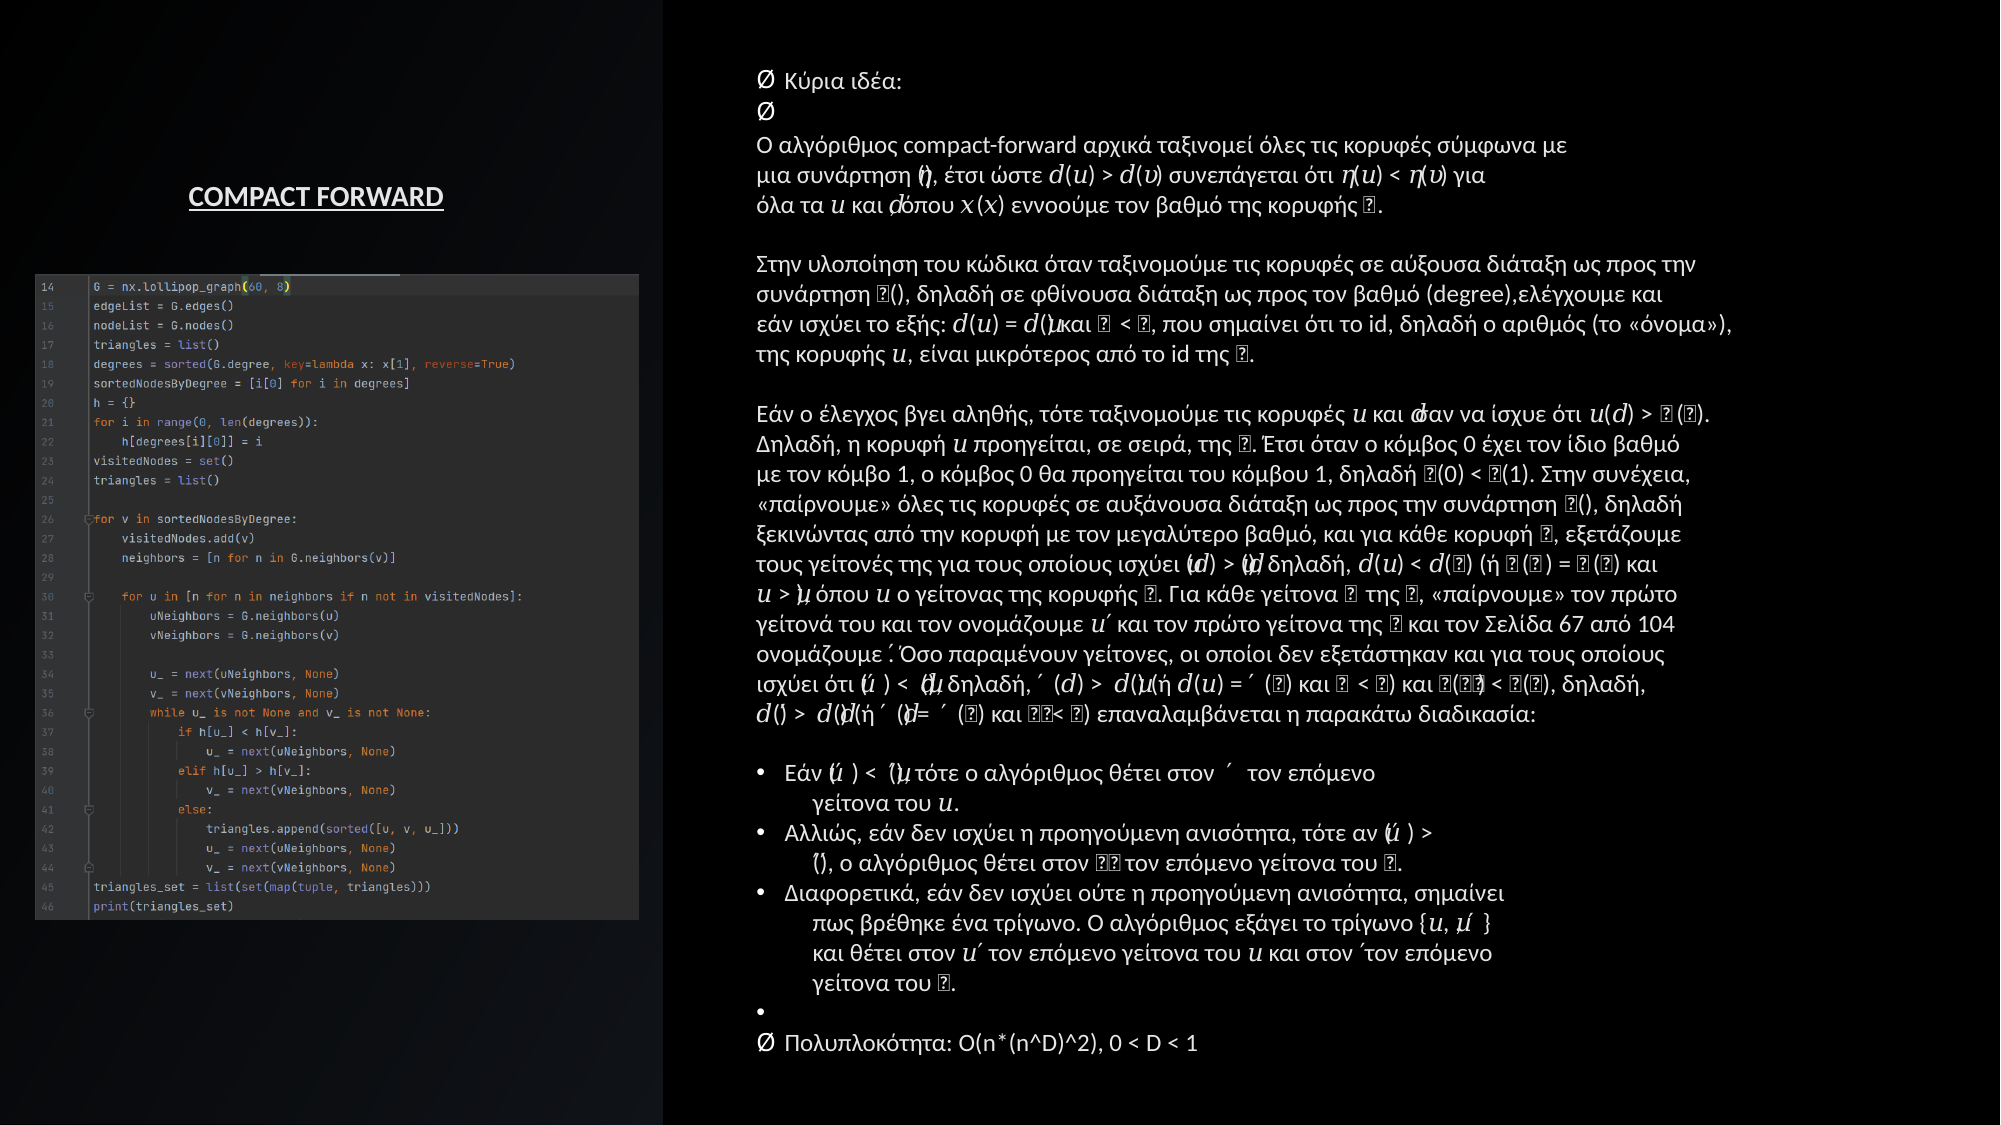

Κύρια ιδέα:
Ο αλγόριθμος compact-forward αρχικά ταξινομεί όλες τις κορυφές σύμφωνα με
μια συνάρτηση 𝜂(), έτσι ώστε 𝑑(𝑢) > 𝑑(𝜐) συνεπάγεται ότι 𝜂(𝑢) < 𝜂(𝜐) για
όλα τα 𝑢 και 𝜐, όπου 𝑑(𝑥) εννοούμε τον βαθμό της κορυφής 𝑥.
Στην υλοποίηση του κώδικα όταν ταξινομούμε τις κορυφές σε αύξουσα διάταξη ως προς την
συνάρτηση 𝜂(), δηλαδή σε φθίνουσα διάταξη ως προς τον βαθμό (degree),ελέγχουμε και
εάν ισχύει το εξής: 𝑑(𝑢) = 𝑑(𝜐) και 𝑢 < 𝜐, που σημαίνει ότι το id, δηλαδή ο αριθμός (το «όνομα»),
της κορυφής 𝑢, είναι μικρότερος από το id της 𝜐.
Εάν ο έλεγχος βγει αληθής, τότε ταξινομούμε τις κορυφές 𝑢 και 𝜐 σαν να ίσχυε ότι 𝑑(𝑢) > 𝑑(𝜐).
Δηλαδή, η κορυφή 𝑢 προηγείται, σε σειρά, της 𝜐. Έτσι όταν ο κόμβος 0 έχει τον ίδιο βαθμό
με τον κόμβο 1, ο κόμβος 0 θα προηγείται του κόμβου 1, δηλαδή 𝜂(0) < 𝜂(1). Στην συνέχεια,
«παίρνουμε» όλες τις κορυφές σε αυξάνουσα διάταξη ως προς την συνάρτηση 𝜂(), δηλαδή
ξεκινώντας από την κορυφή με τον μεγαλύτερο βαθμό, και για κάθε κορυφή 𝜐, εξετάζουμε
τους γείτονές της για τους οποίους ισχύει 𝜂(𝑢) > 𝜂(𝜐), δηλαδή, 𝑑(𝑢) < 𝑑(𝜐) (ή 𝑑(𝑢) = 𝑑(𝜐) και
𝑢 > 𝜐), όπου 𝑢 ο γείτονας της κορυφής 𝜐. Για κάθε γείτονα 𝑢 της 𝜐, «παίρνουμε» τον πρώτο
γείτονά του και τον ονομάζουμε 𝑢′ και τον πρώτο γείτονα της 𝜐 και τον Σελίδα 67 από 104
ονομάζουμε 𝜐′. Όσο παραμένουν γείτονες, οι οποίοι δεν εξετάστηκαν και για τους οποίους
ισχύει ότι 𝜂(𝑢′) < 𝜂(𝜐), δηλαδή, 𝑑(𝑢′) > 𝑑(𝜐) (ή 𝑑(𝑢) = 𝑑(𝜐) και 𝑢 < 𝜐) και 𝜂(𝜐′) < 𝜂(𝜐), δηλαδή,
𝑑(𝜐′) > 𝑑(𝜐) (ή 𝑑(𝜐′) = 𝑑(𝜐) και 𝜐′ < 𝜐) επαναλαμβάνεται η παρακάτω διαδικασία:
Εάν 𝜂(𝑢′) < 𝜂(𝜐′), τότε ο αλγόριθμος θέτει στον 𝑢′ τον επόμενο
γείτονα του 𝑢.
Αλλιώς, εάν δεν ισχύει η προηγούμενη ανισότητα, τότε αν 𝜂(𝑢′) >
𝜂(𝜐′), ο αλγόριθμος θέτει στον 𝜐′ τον επόμενο γείτονα του 𝜐.
Διαφορετικά, εάν δεν ισχύει ούτε η προηγούμενη ανισότητα, σημαίνει
πως βρέθηκε ένα τρίγωνο. Ο αλγόριθμος εξάγει το τρίγωνο {𝑢, 𝜐, 𝑢′}
και θέτει στον 𝑢′ τον επόμενο γείτονα του 𝑢 και στον 𝜐′ τον επόμενο
γείτονα του 𝜐.
Πολυπλοκότητα: Ο(n*(n^D)^2), 0 < D < 1
COMPACT FORWARD